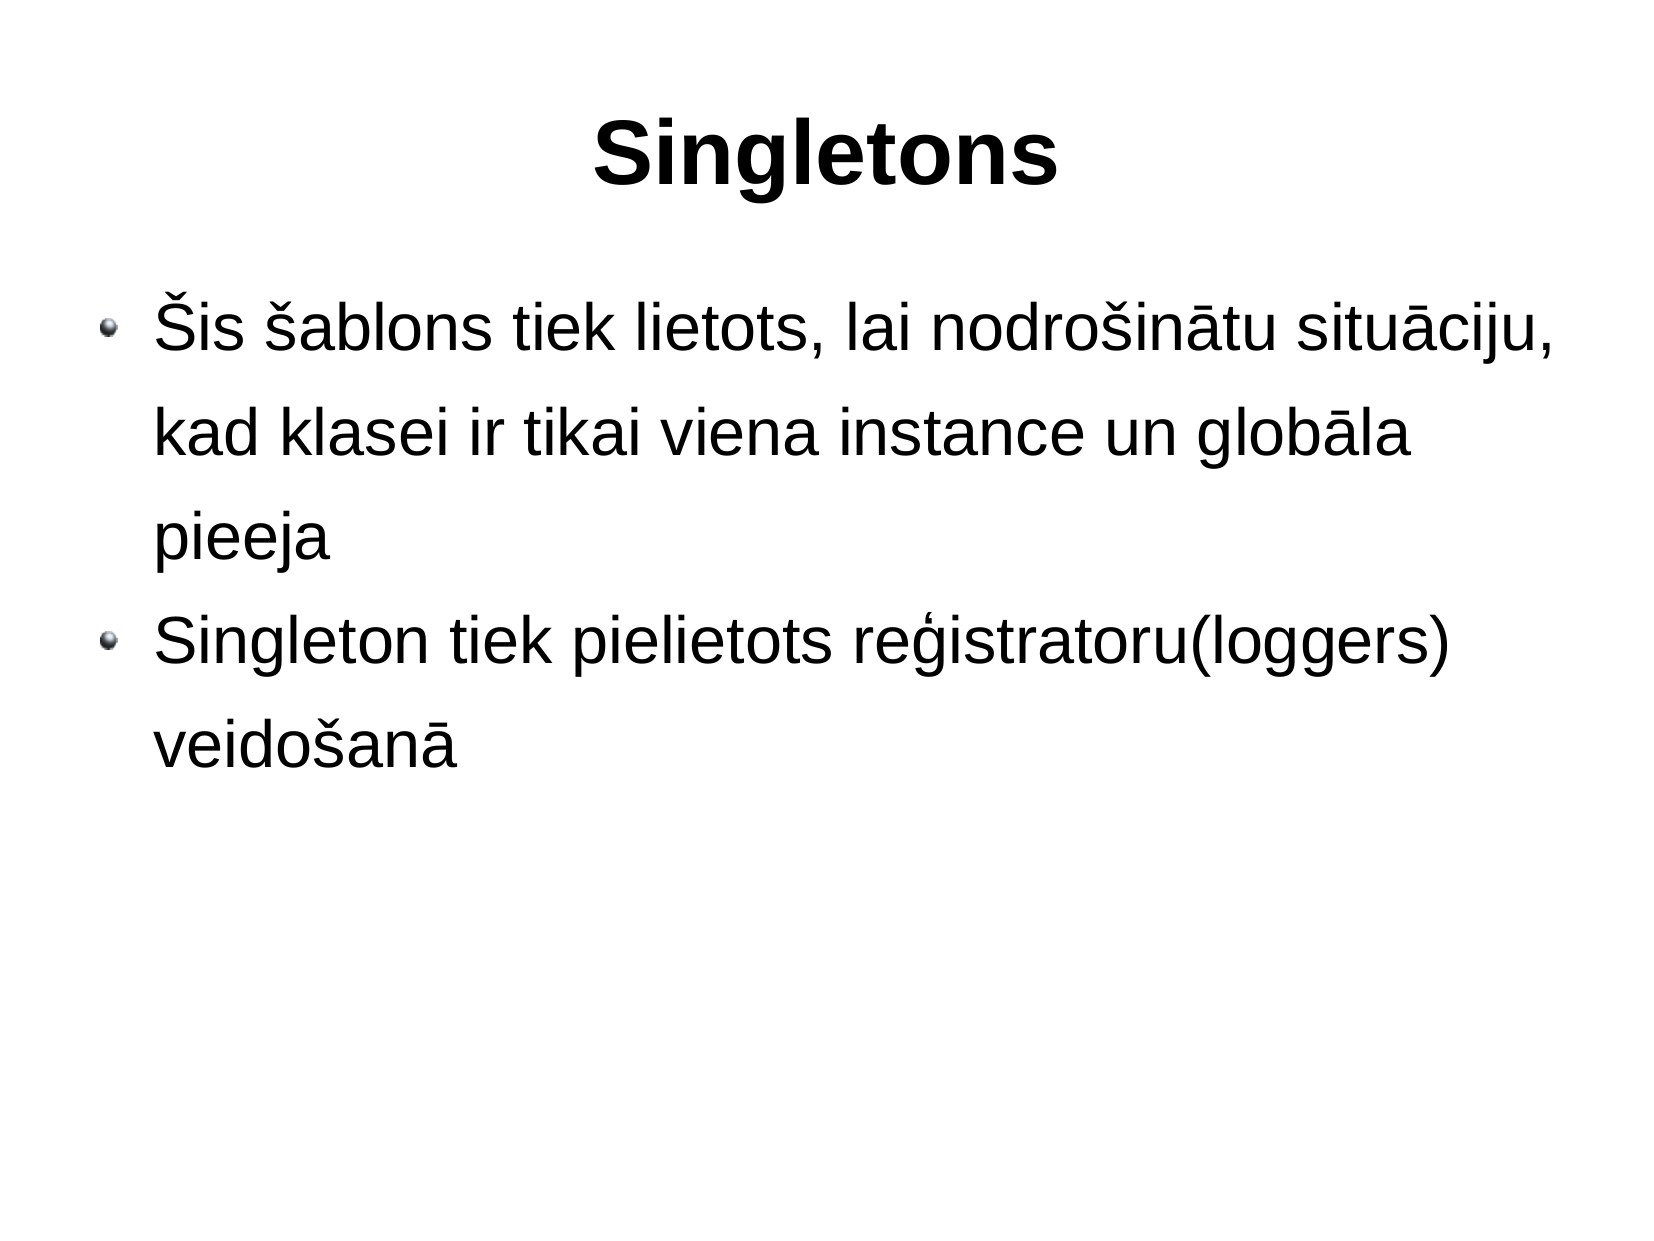

# Singletons
Šis šablons tiek lietots, lai nodrošinātu situāciju,
kad klasei ir tikai viena instance un globāla
pieeja
Singleton tiek pielietots reģistratoru(loggers)
veidošanā